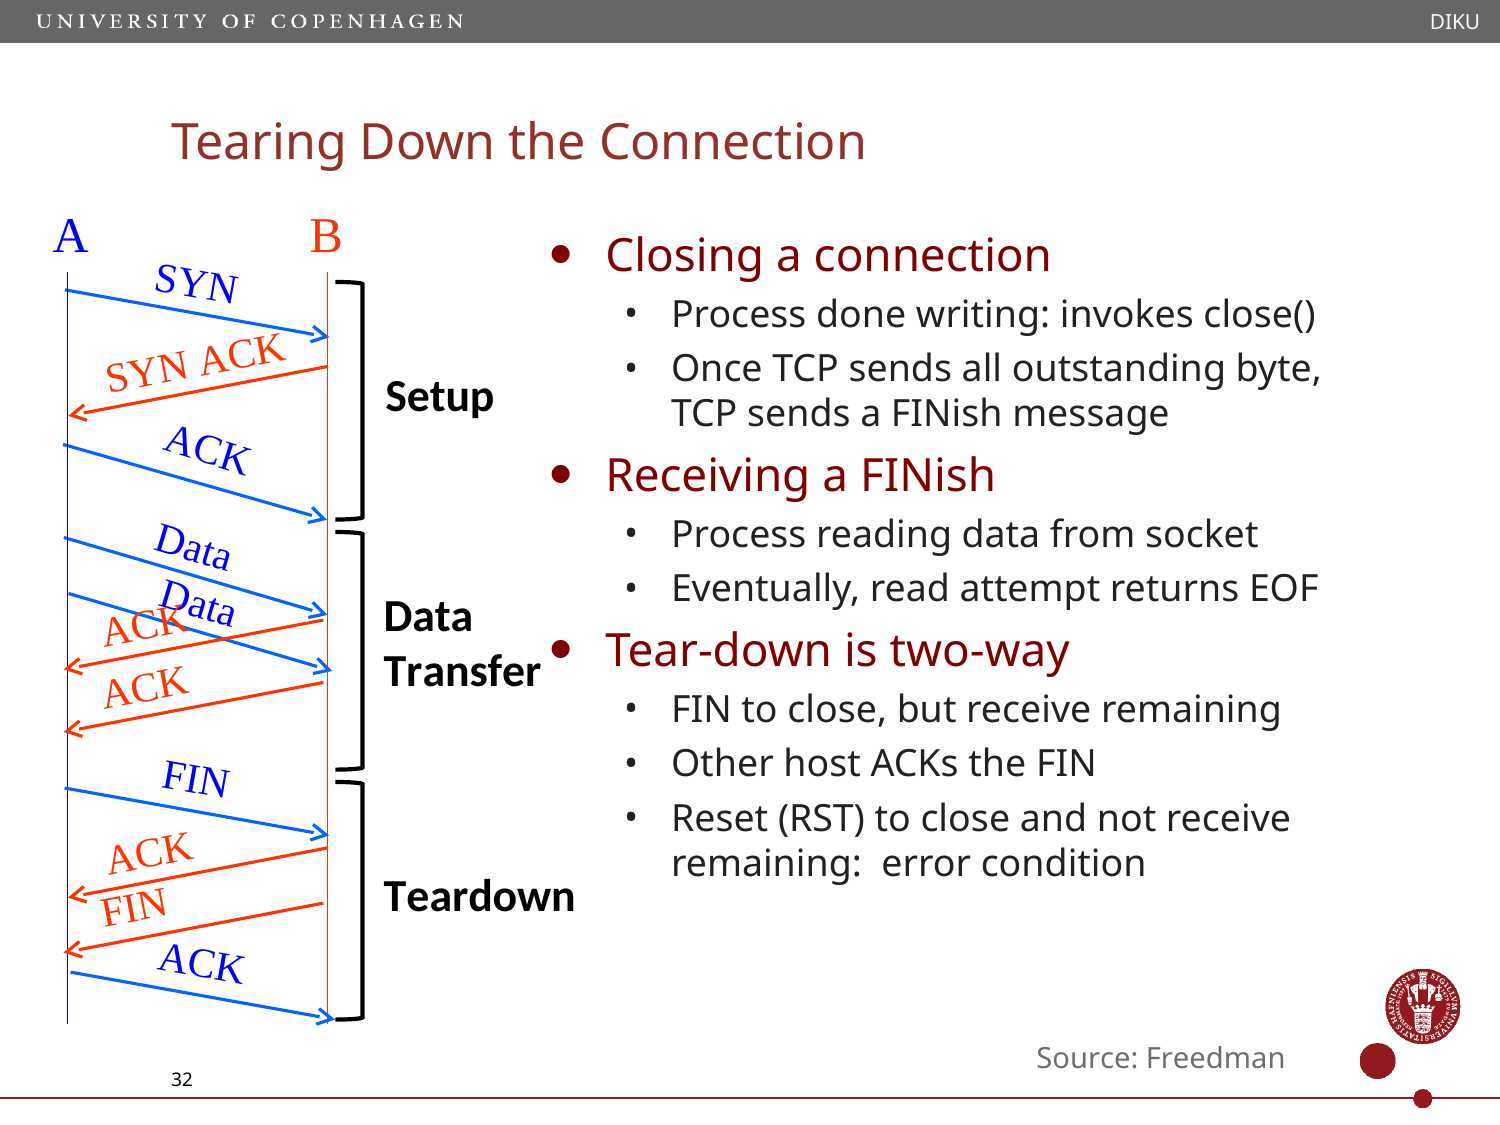

DIKU
# Tearing Down the Connection
A
B
SYN
SYN ACK
ACK
Data
Data
ACK
ACK
Closing a connection
Process done writing: invokes close()
Once TCP sends all outstanding byte, TCP sends a FINish message
Receiving a FINish
Process reading data from socket
Eventually, read attempt returns EOF
Tear-down is two-way
FIN to close, but receive remaining
Other host ACKs the FIN
Reset (RST) to close and not receive remaining: error condition
Setup
Data
Transfer
FIN
Teardown
ACK
FIN
ACK
Source: Freedman